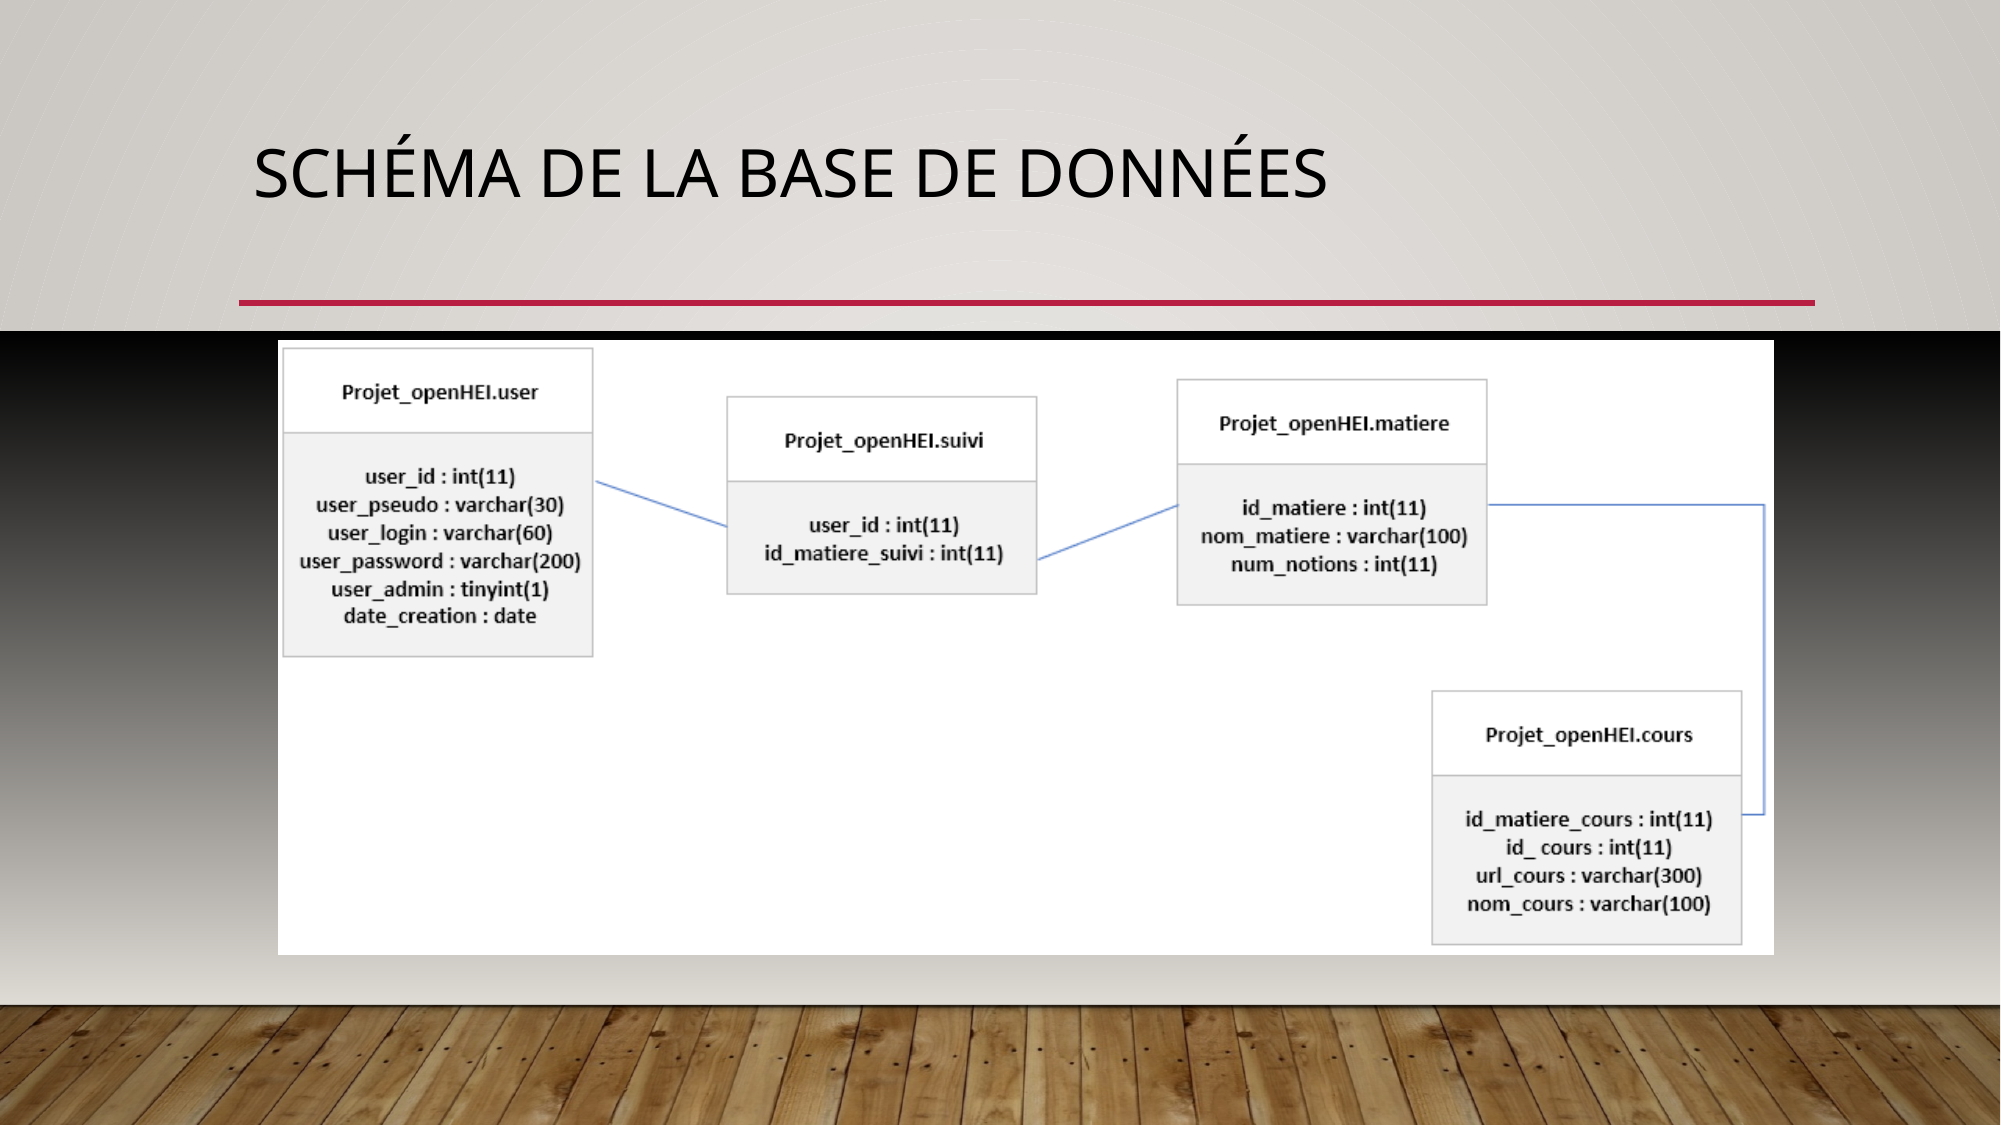

# Schéma de la base de données